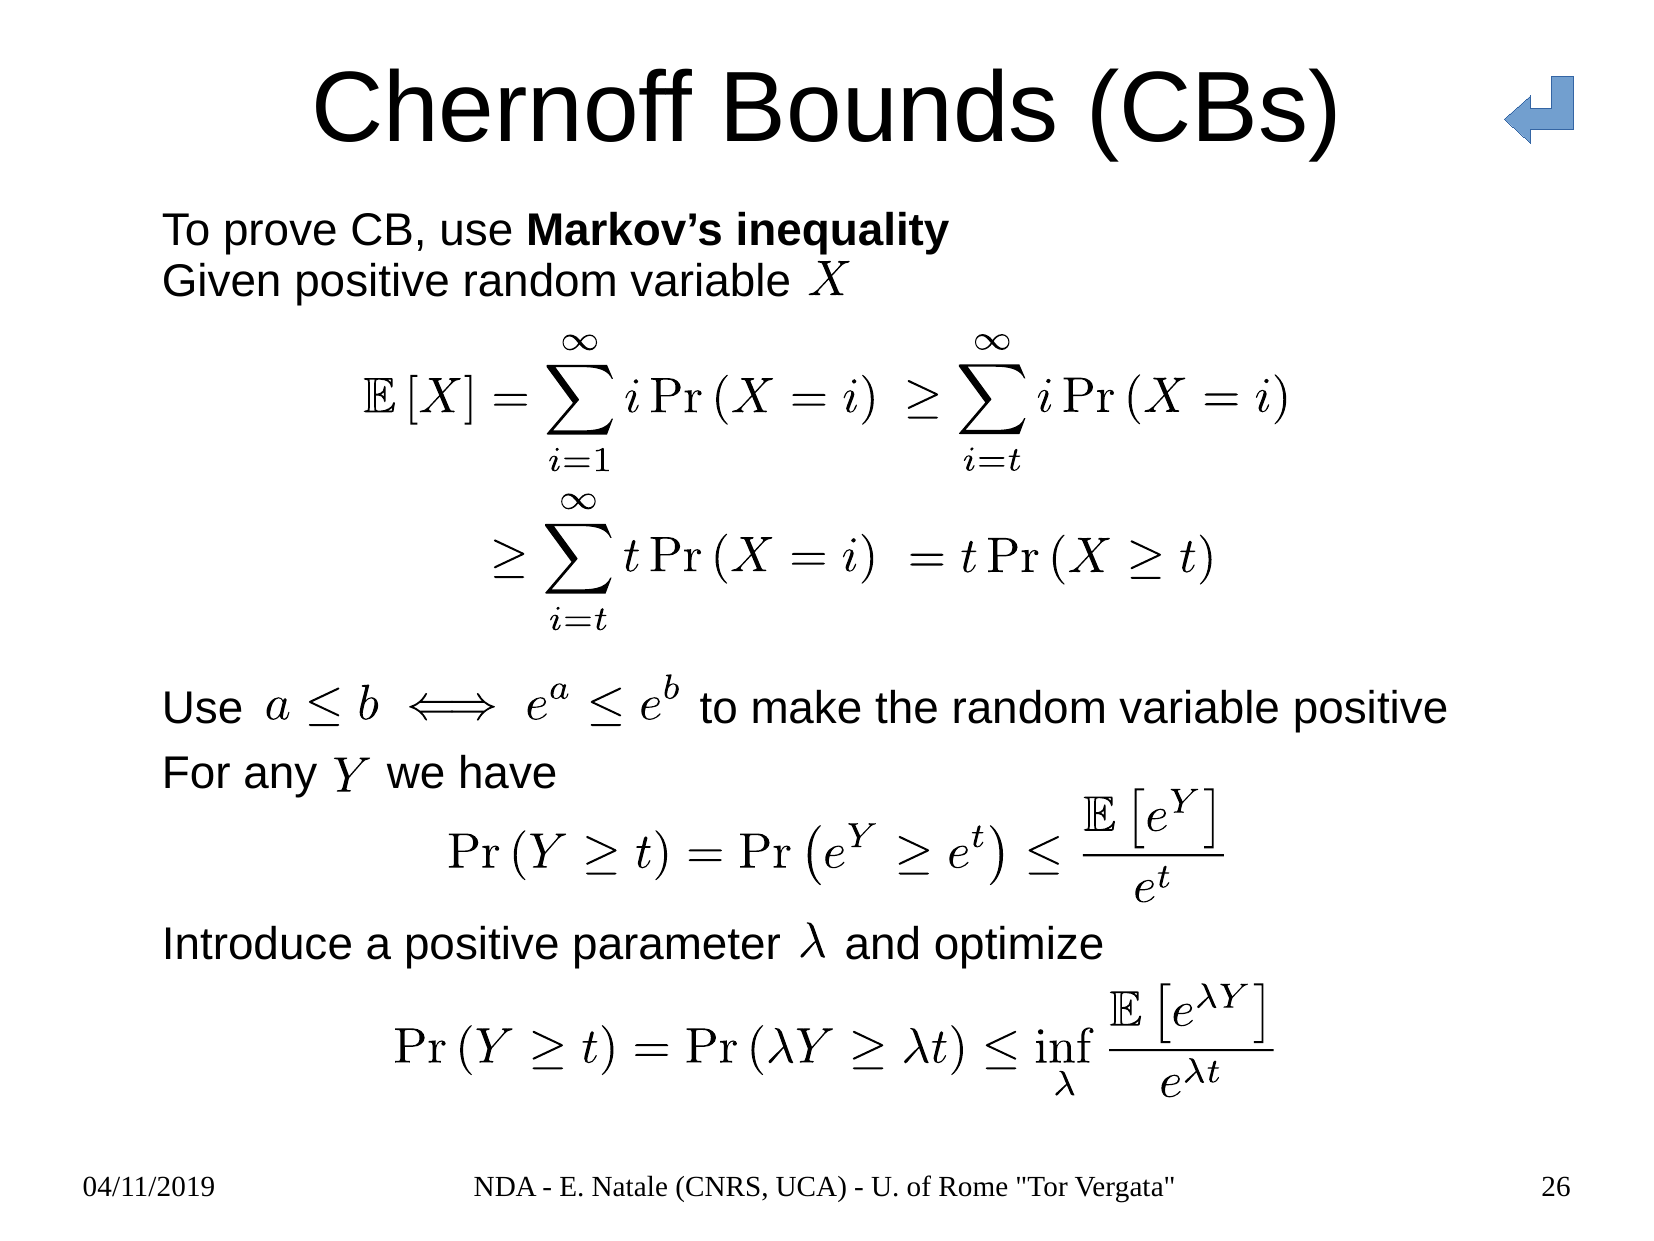

# Chernoff Bounds (CBs)
To prove CB, use Markov’s inequality
Given positive random variable
Use						 to make the random variable positive
For any 	we have
Introduce a positive parameter and optimize
04/11/2019
NDA - E. Natale (CNRS, UCA) - U. of Rome "Tor Vergata"
26